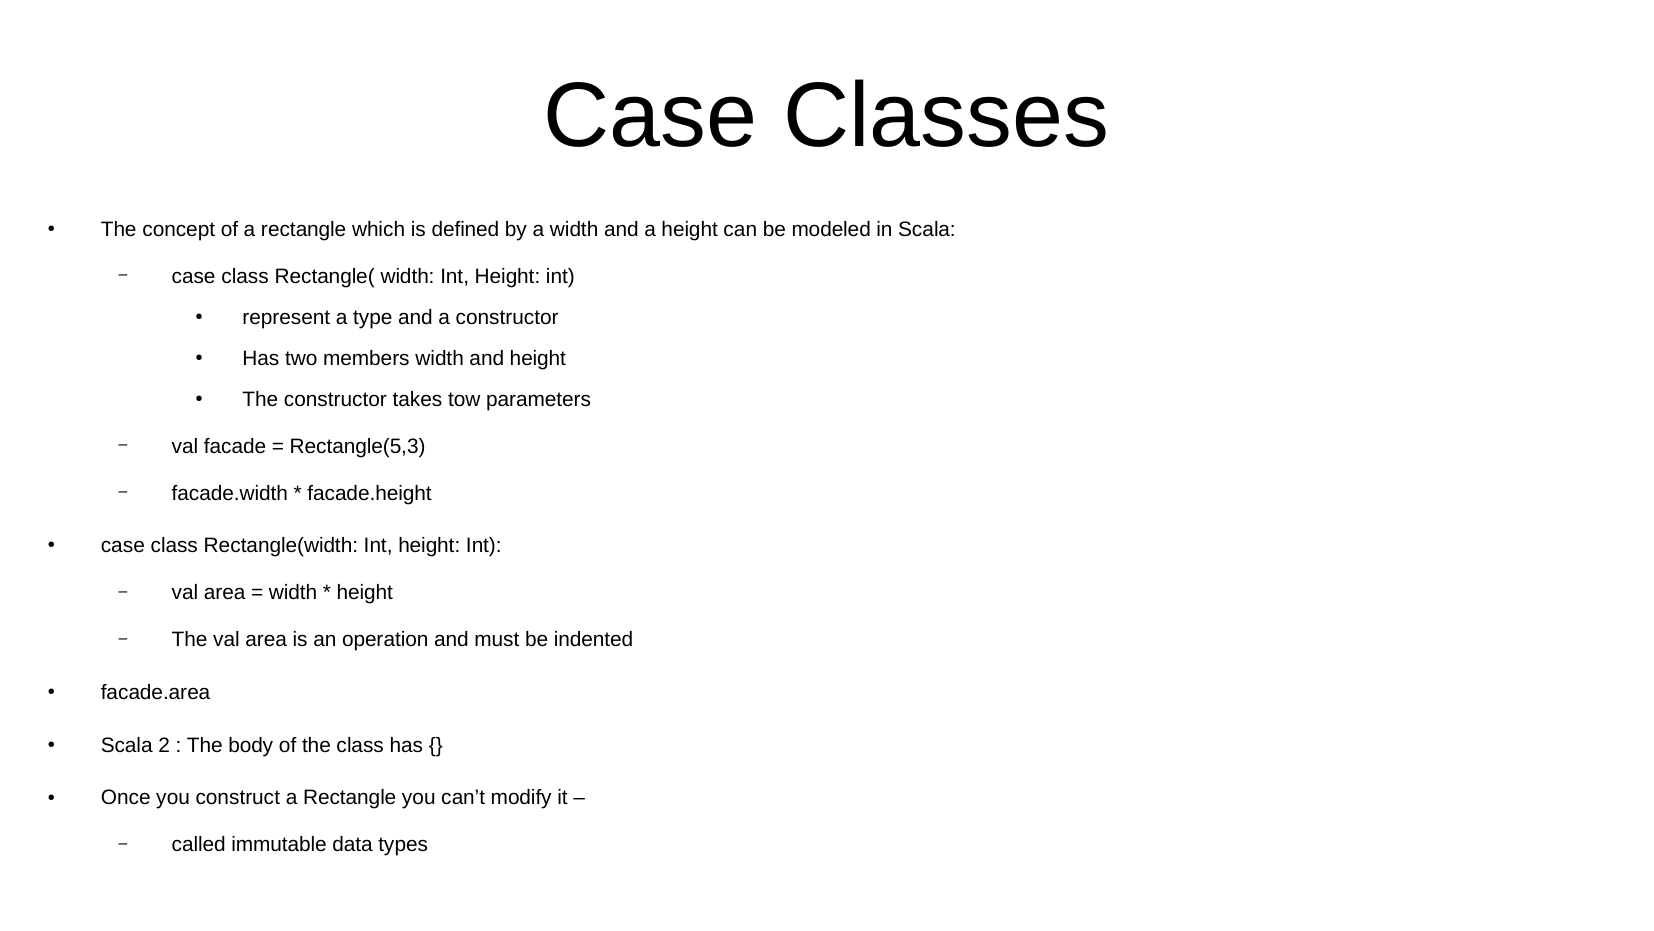

# Case Classes
The concept of a rectangle which is defined by a width and a height can be modeled in Scala:
case class Rectangle( width: Int, Height: int)
represent a type and a constructor
Has two members width and height
The constructor takes tow parameters
val facade = Rectangle(5,3)
facade.width * facade.height
case class Rectangle(width: Int, height: Int):
val area = width * height
The val area is an operation and must be indented
facade.area
Scala 2 : The body of the class has {}
Once you construct a Rectangle you can’t modify it –
called immutable data types